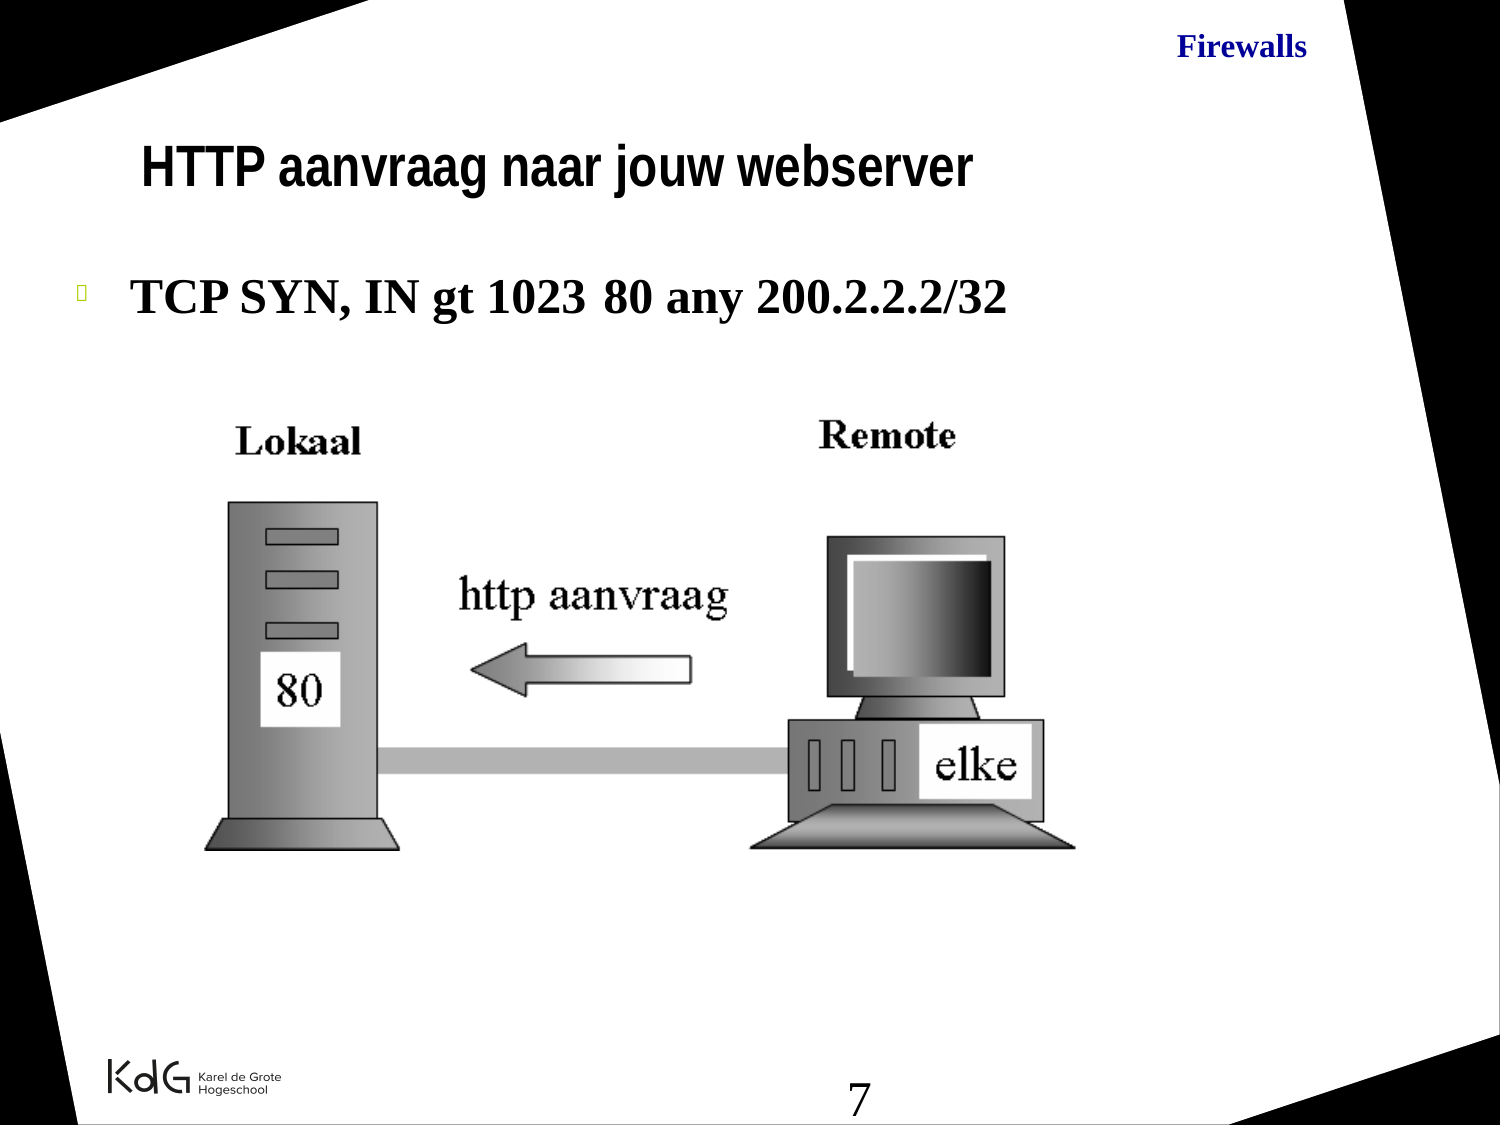

HTTP aanvraag naar jouw webserver
TCP SYN, IN gt 1023	 80 any 200.2.2.2/32